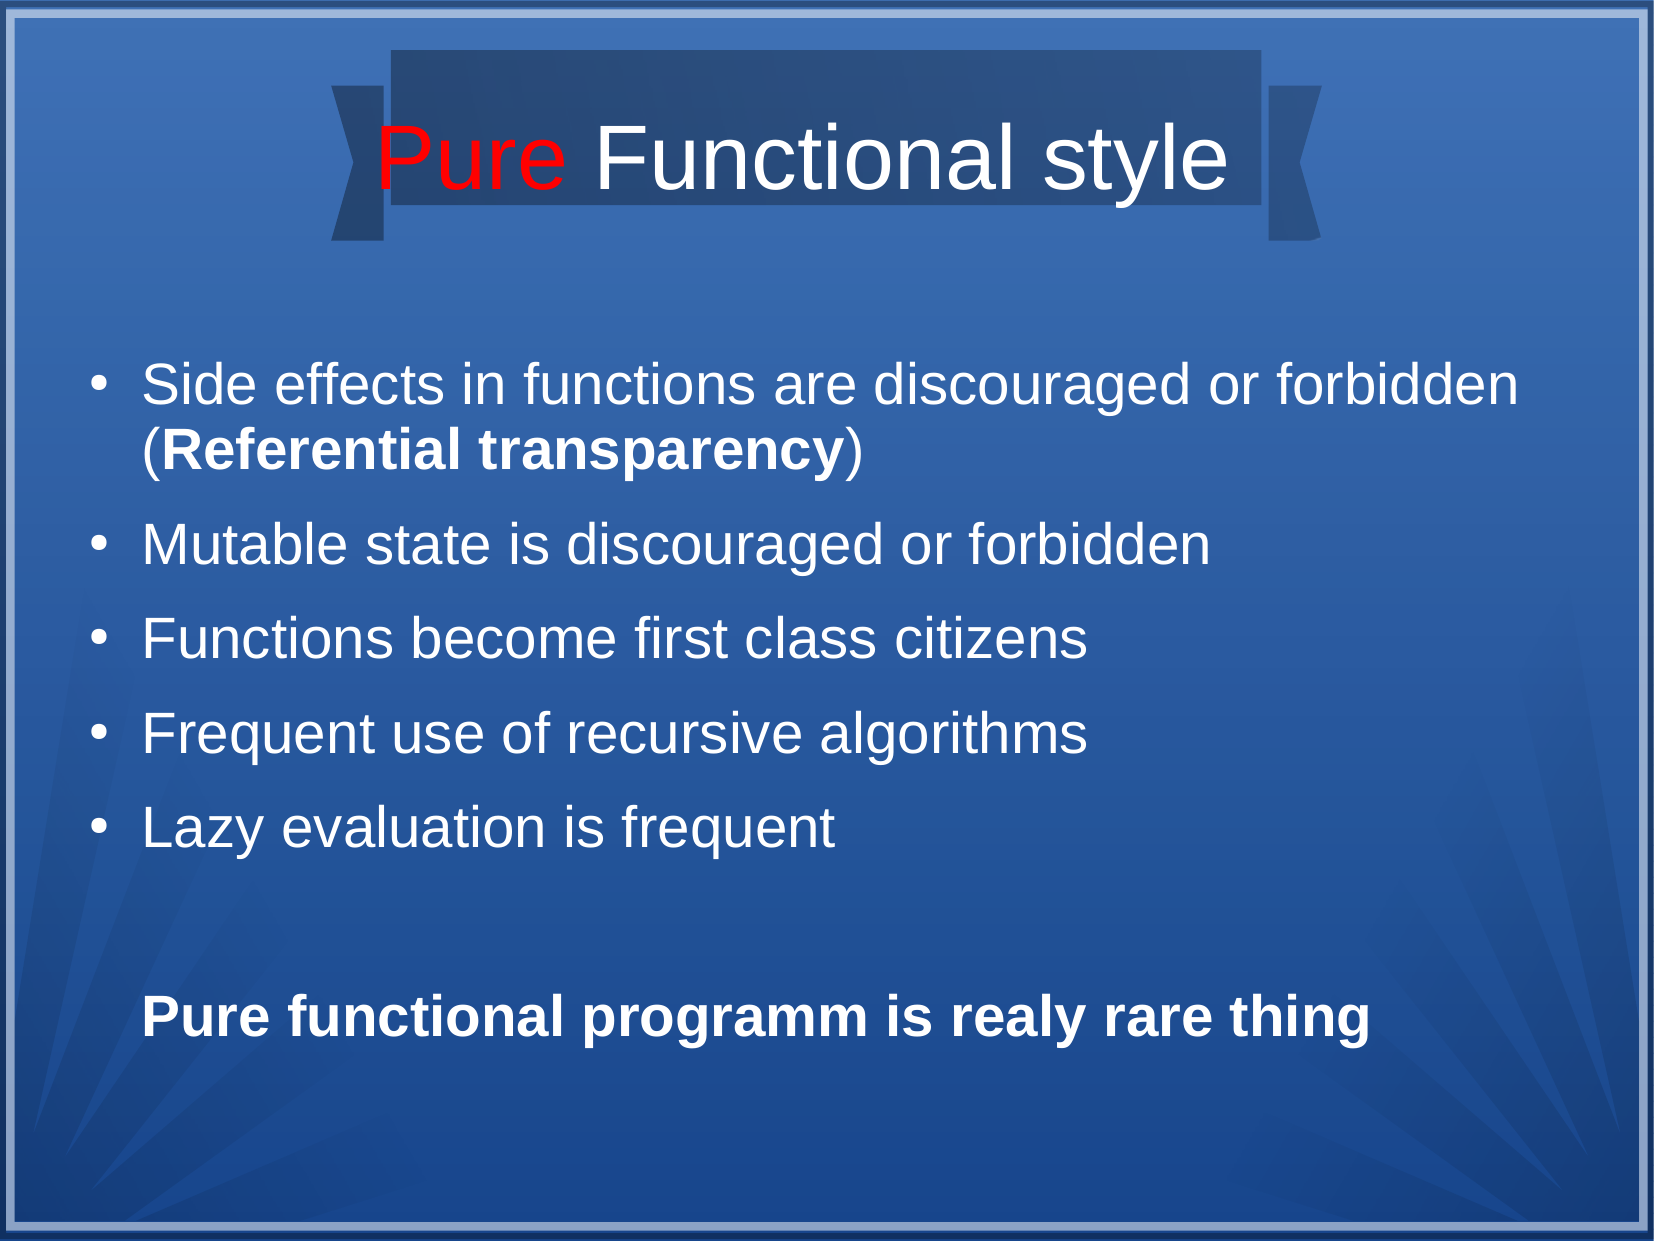

# Pure Functional style
Side effects in functions are discouraged or forbidden
(Referential transparency)
Mutable state is discouraged or forbidden
Functions become first class citizens
Frequent use of recursive algorithms
Lazy evaluation is frequent
Pure functional programm is realy rare thing